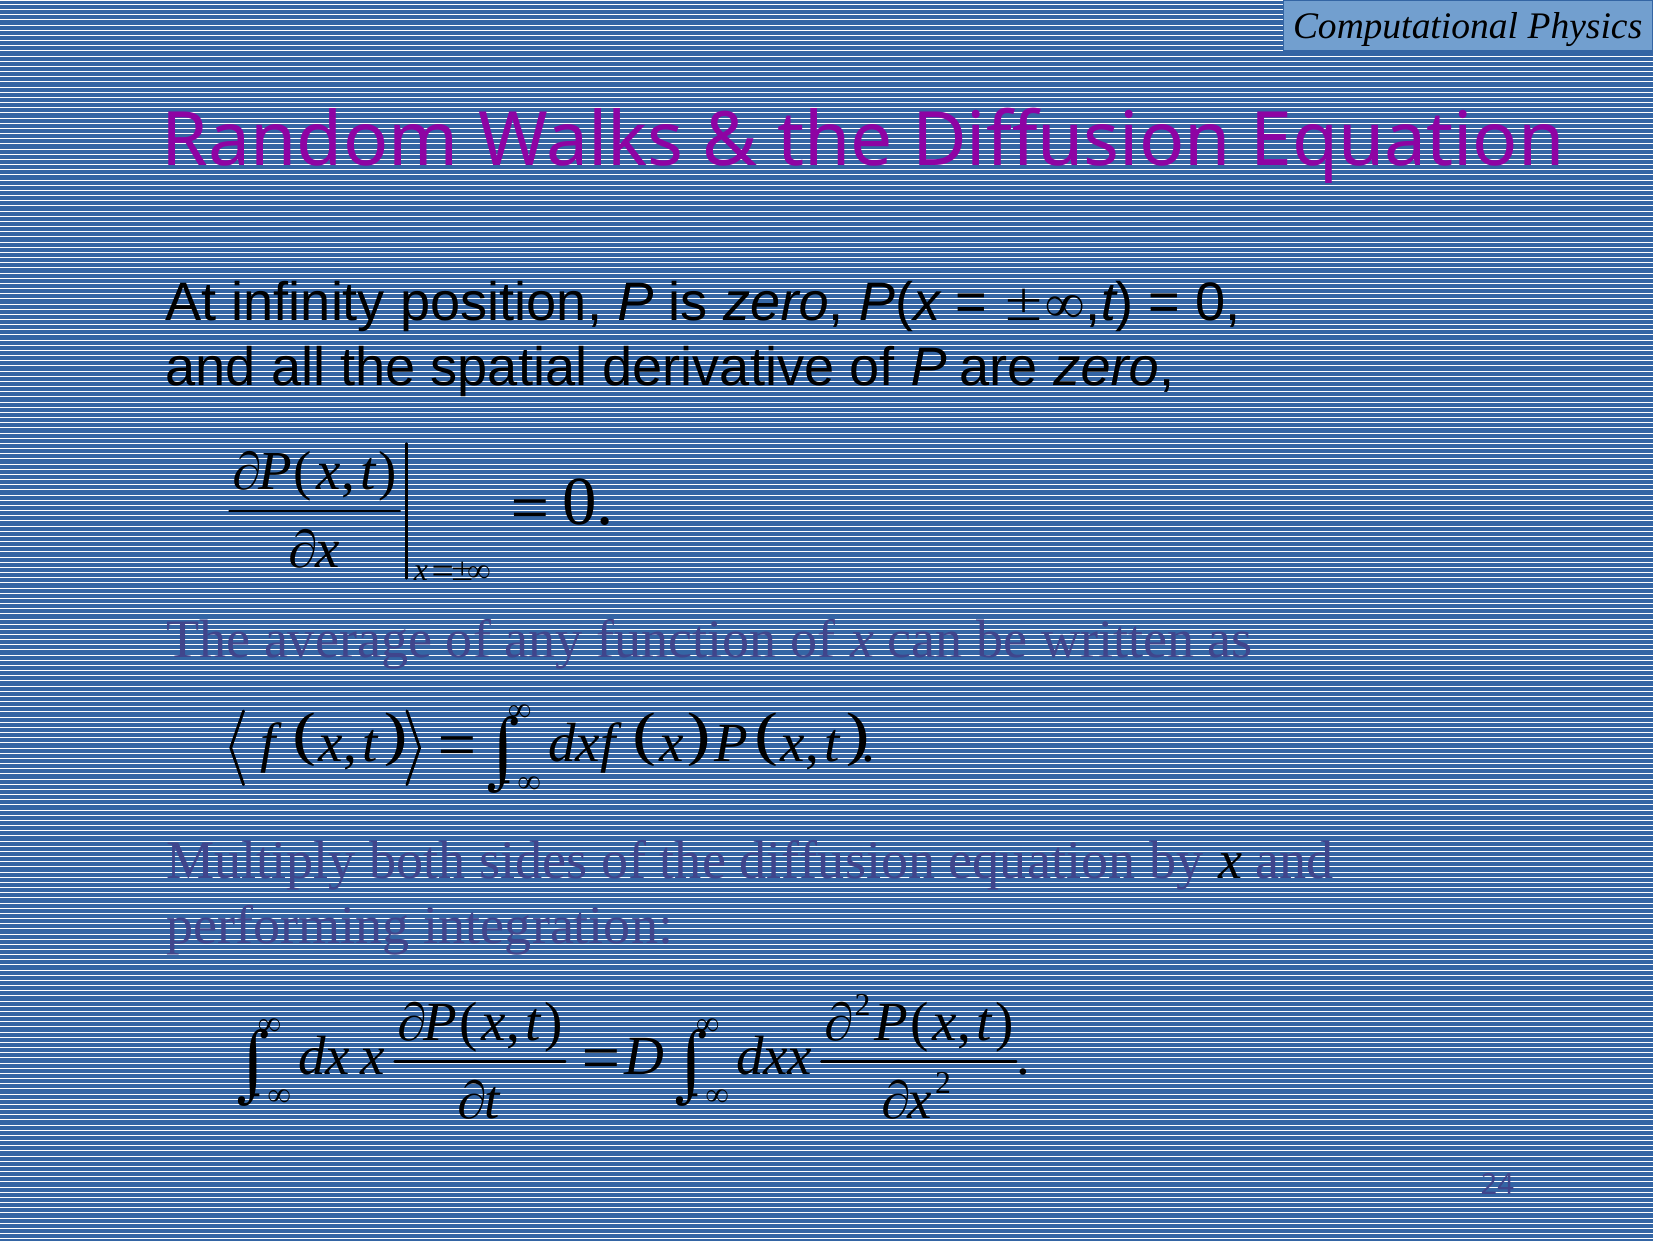

Random Walks & the Diffusion Equation
# At infinity position, P is zero, P(x = ,t) = 0, and all the spatial derivative of P are zero,
The average of any function of x can be written as
Multiply both sides of the diffusion equation by x and performing integration: